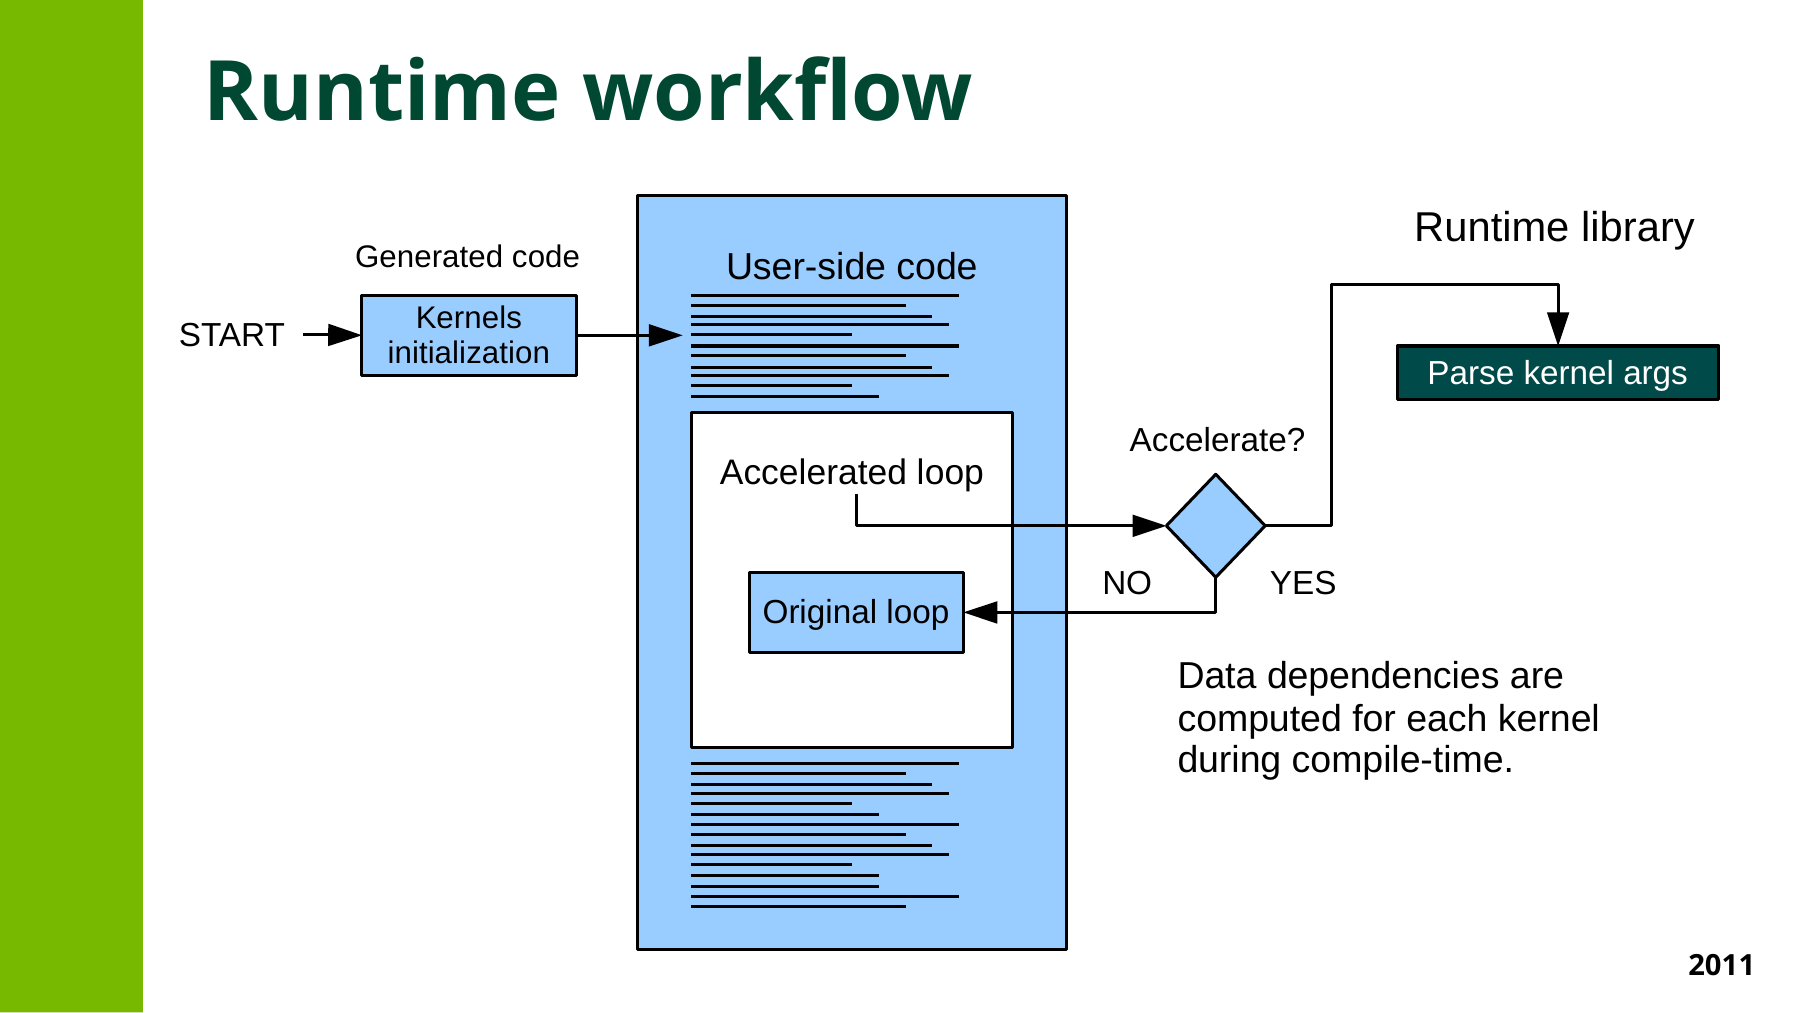

# Runtime workflow
Data dependencies are computed for each kernel during compile-time.
User-side code
Runtime library
Generated code
Kernels
initialization
START
Parse kernel args
Accelerated loop
Accelerate?
NO
YES
Original loop